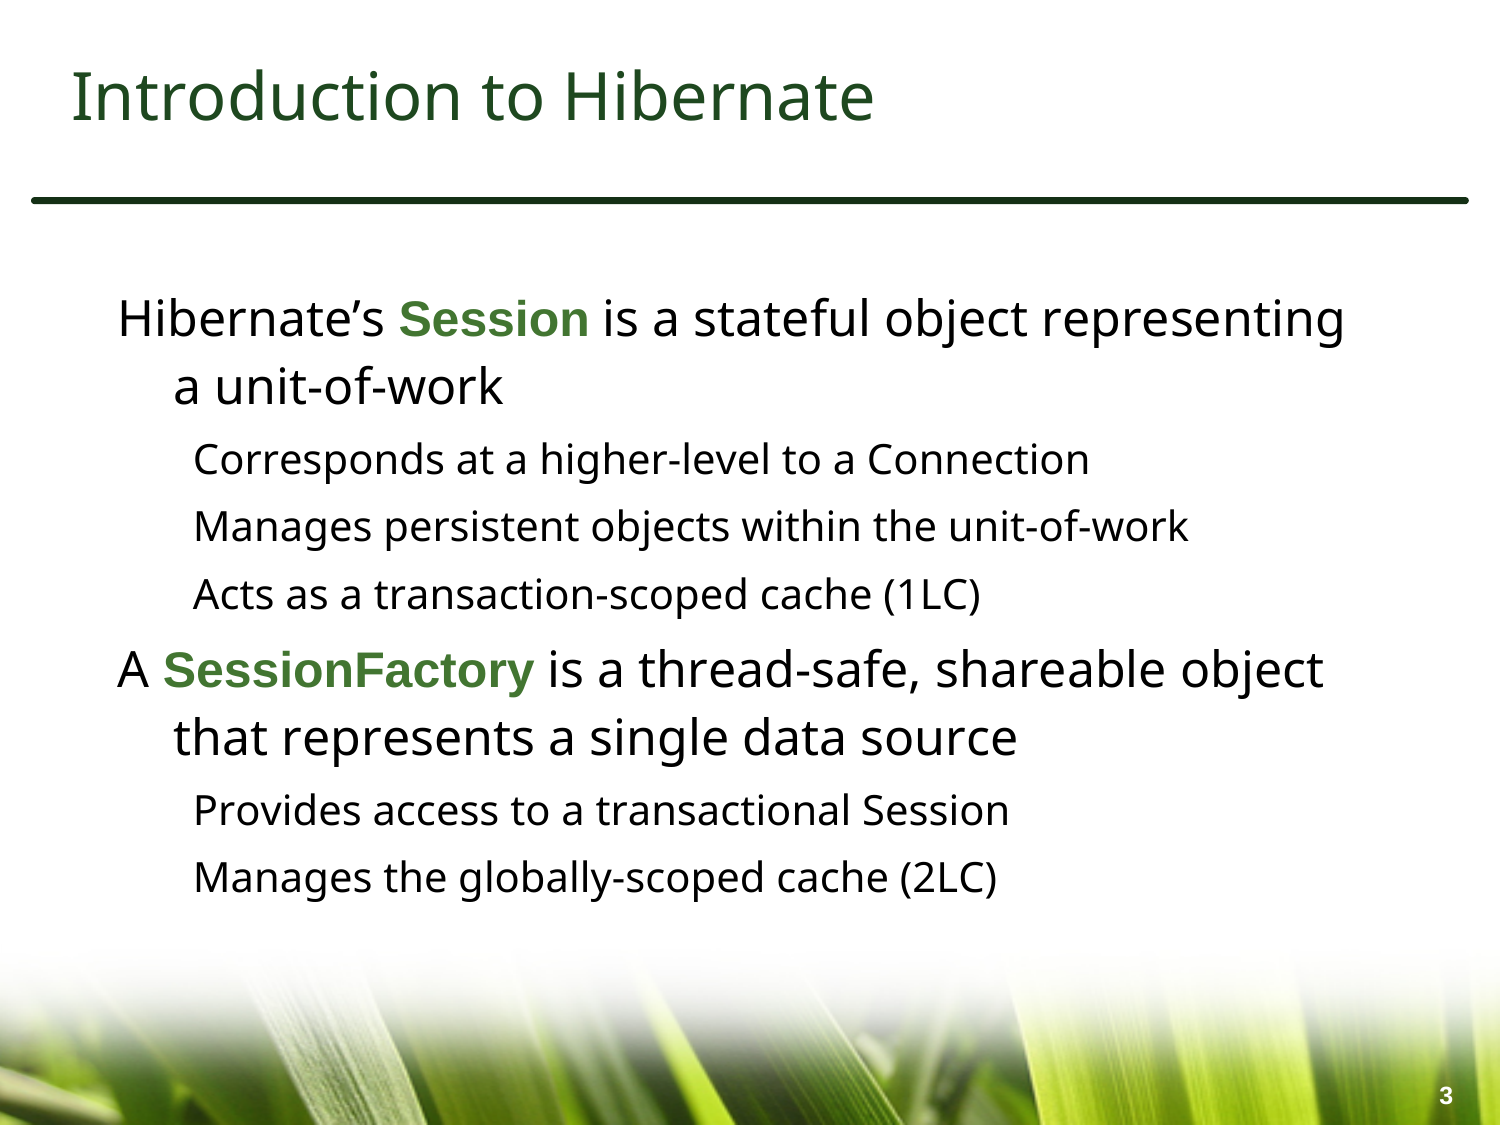

# Introduction to Hibernate
Hibernate’s Session is a stateful object representing a unit-of-work
Corresponds at a higher-level to a Connection
Manages persistent objects within the unit-of-work
Acts as a transaction-scoped cache (1LC)
A SessionFactory is a thread-safe, shareable object that represents a single data source
Provides access to a transactional Session
Manages the globally-scoped cache (2LC)